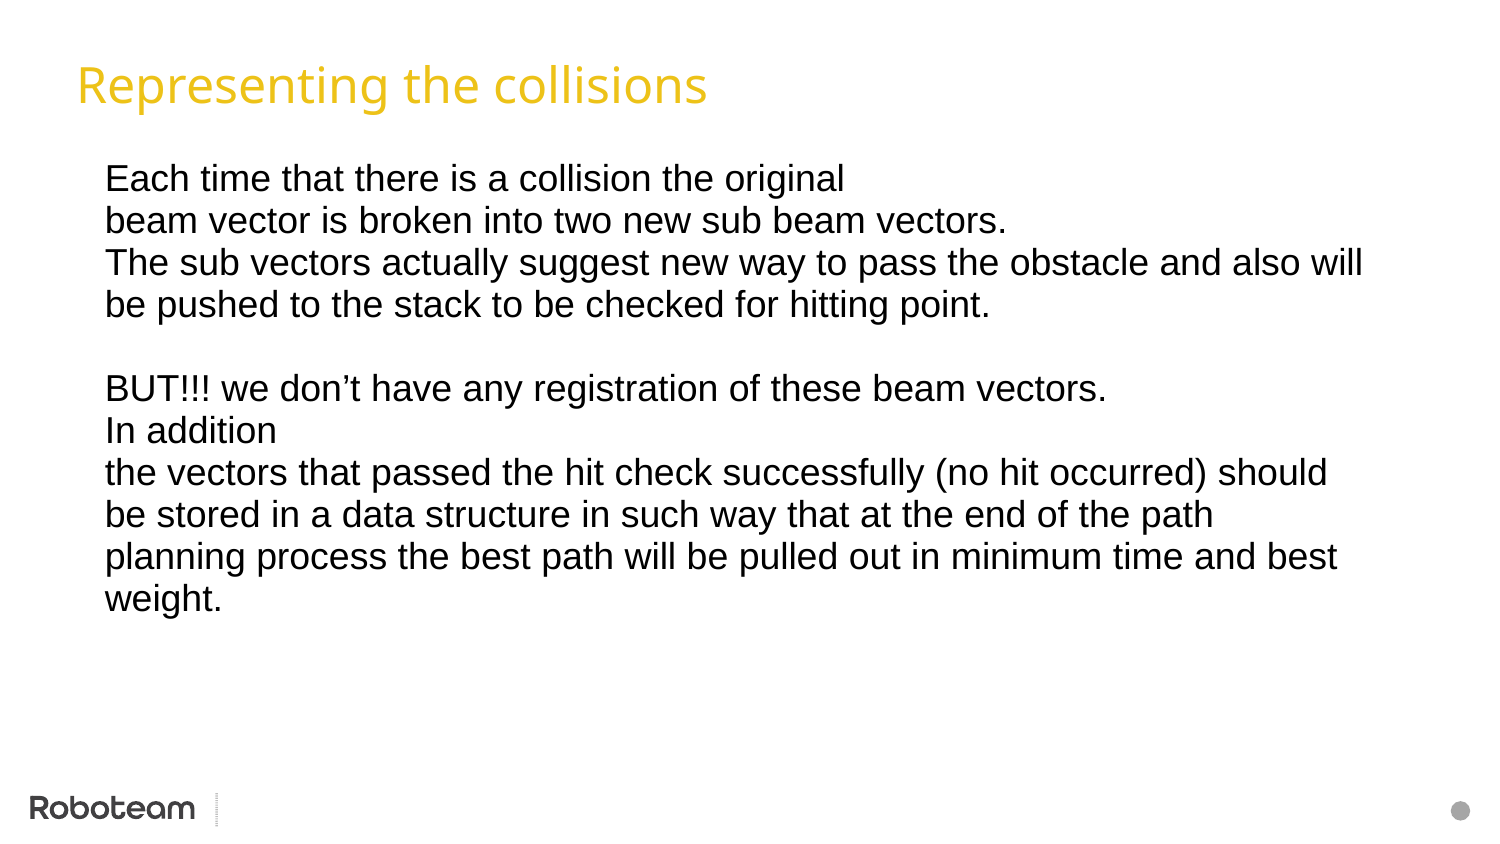

# Representing the collisions
Each time that there is a collision the original
beam vector is broken into two new sub beam vectors.
The sub vectors actually suggest new way to pass the obstacle and also will be pushed to the stack to be checked for hitting point.
BUT!!! we don’t have any registration of these beam vectors.
In addition
the vectors that passed the hit check successfully (no hit occurred) should be stored in a data structure in such way that at the end of the path planning process the best path will be pulled out in minimum time and best weight.